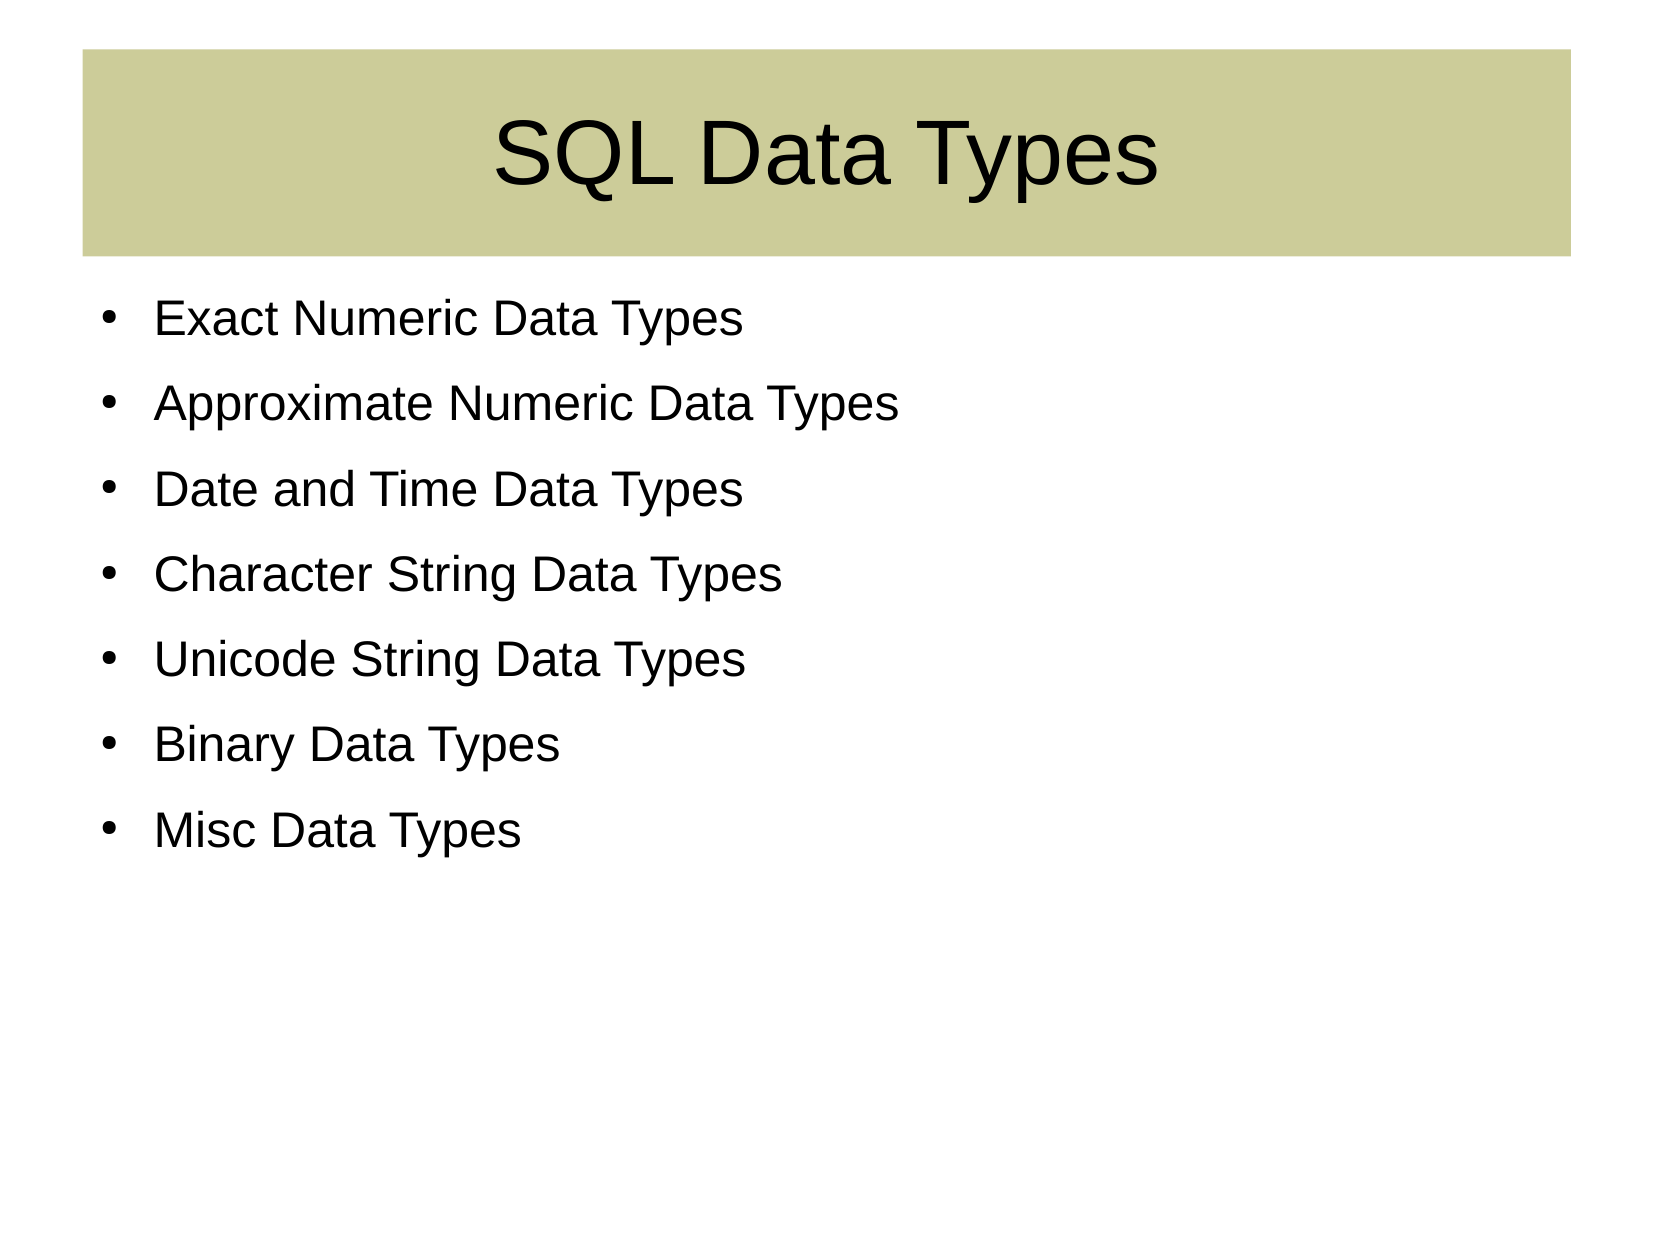

# SQL Data Types
Exact Numeric Data Types
Approximate Numeric Data Types
Date and Time Data Types
Character String Data Types
Unicode String Data Types
Binary Data Types
Misc Data Types